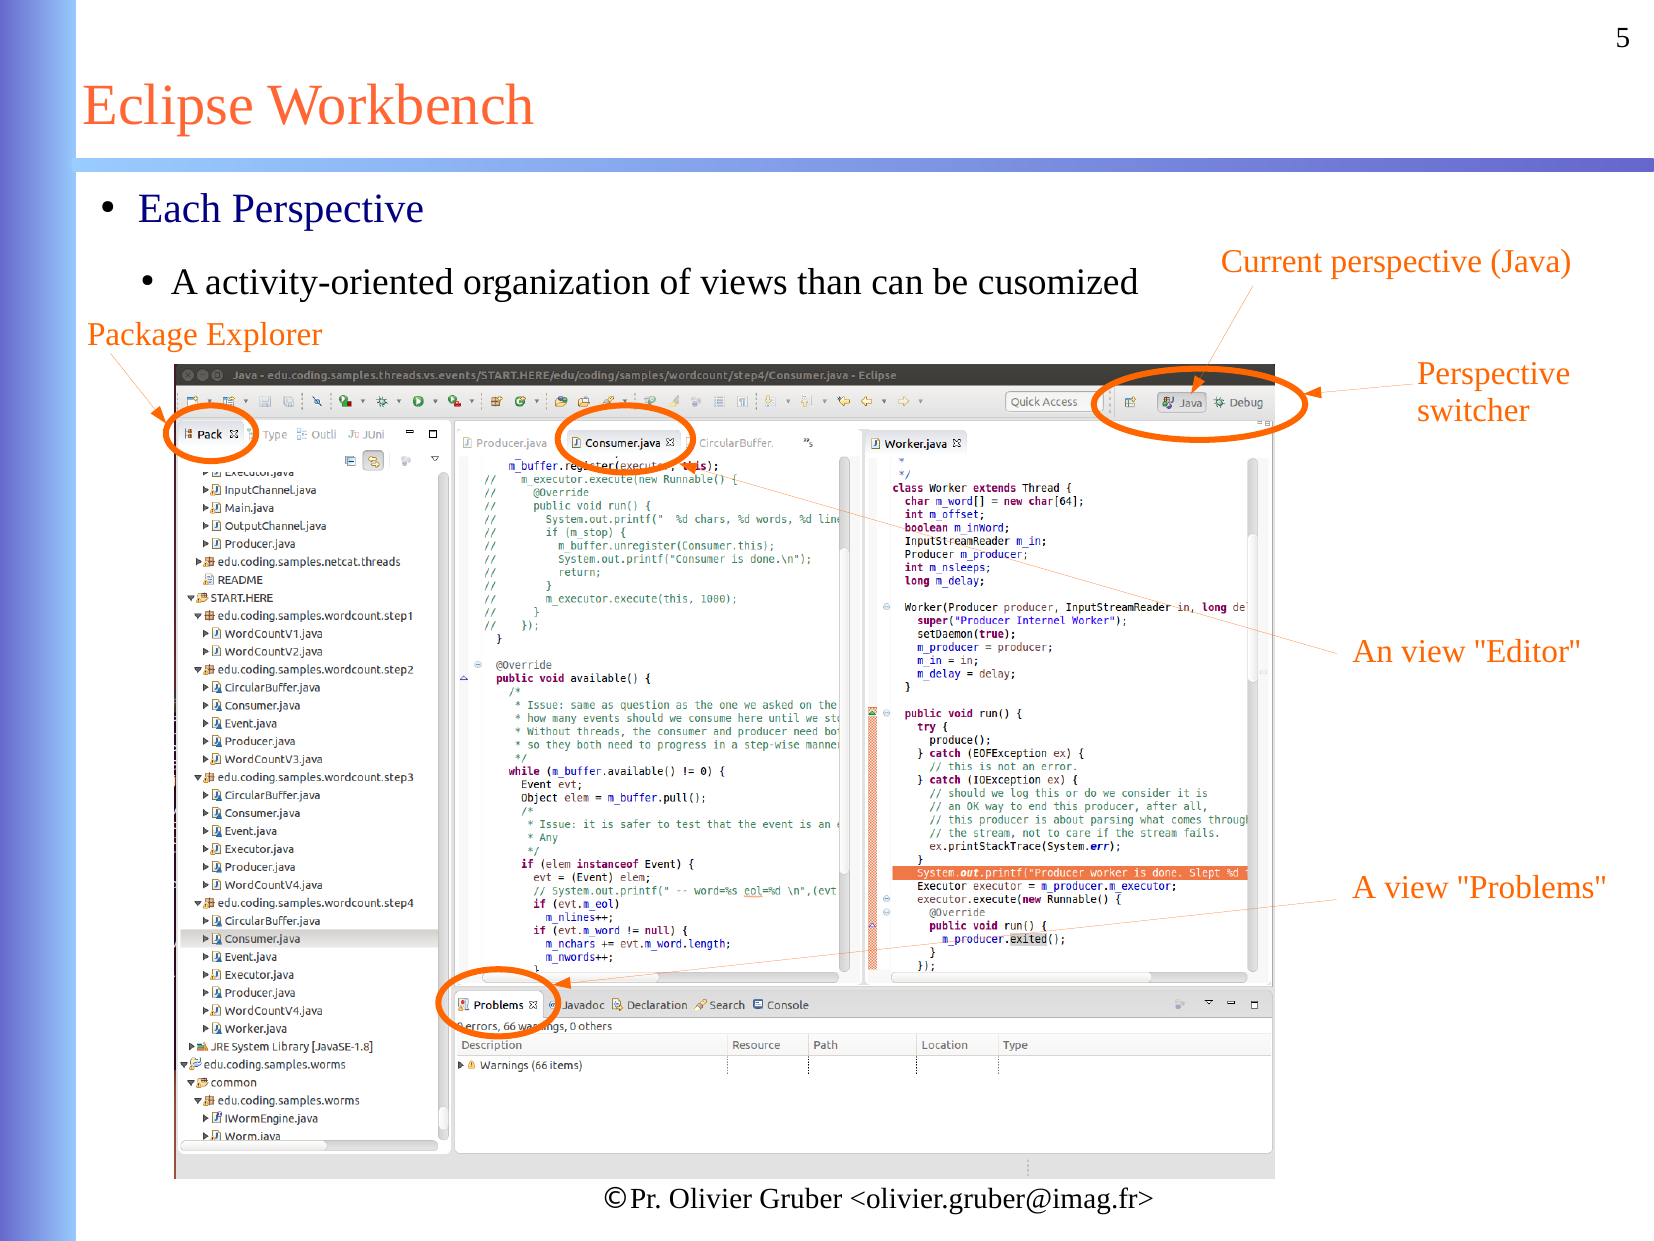

5
# Eclipse Workbench
Each Perspective
A activity-oriented organization of views than can be cusomized
Current perspective (Java)
Package Explorer
Perspective
switcher
An view ''Editor''
A view ''Problems''